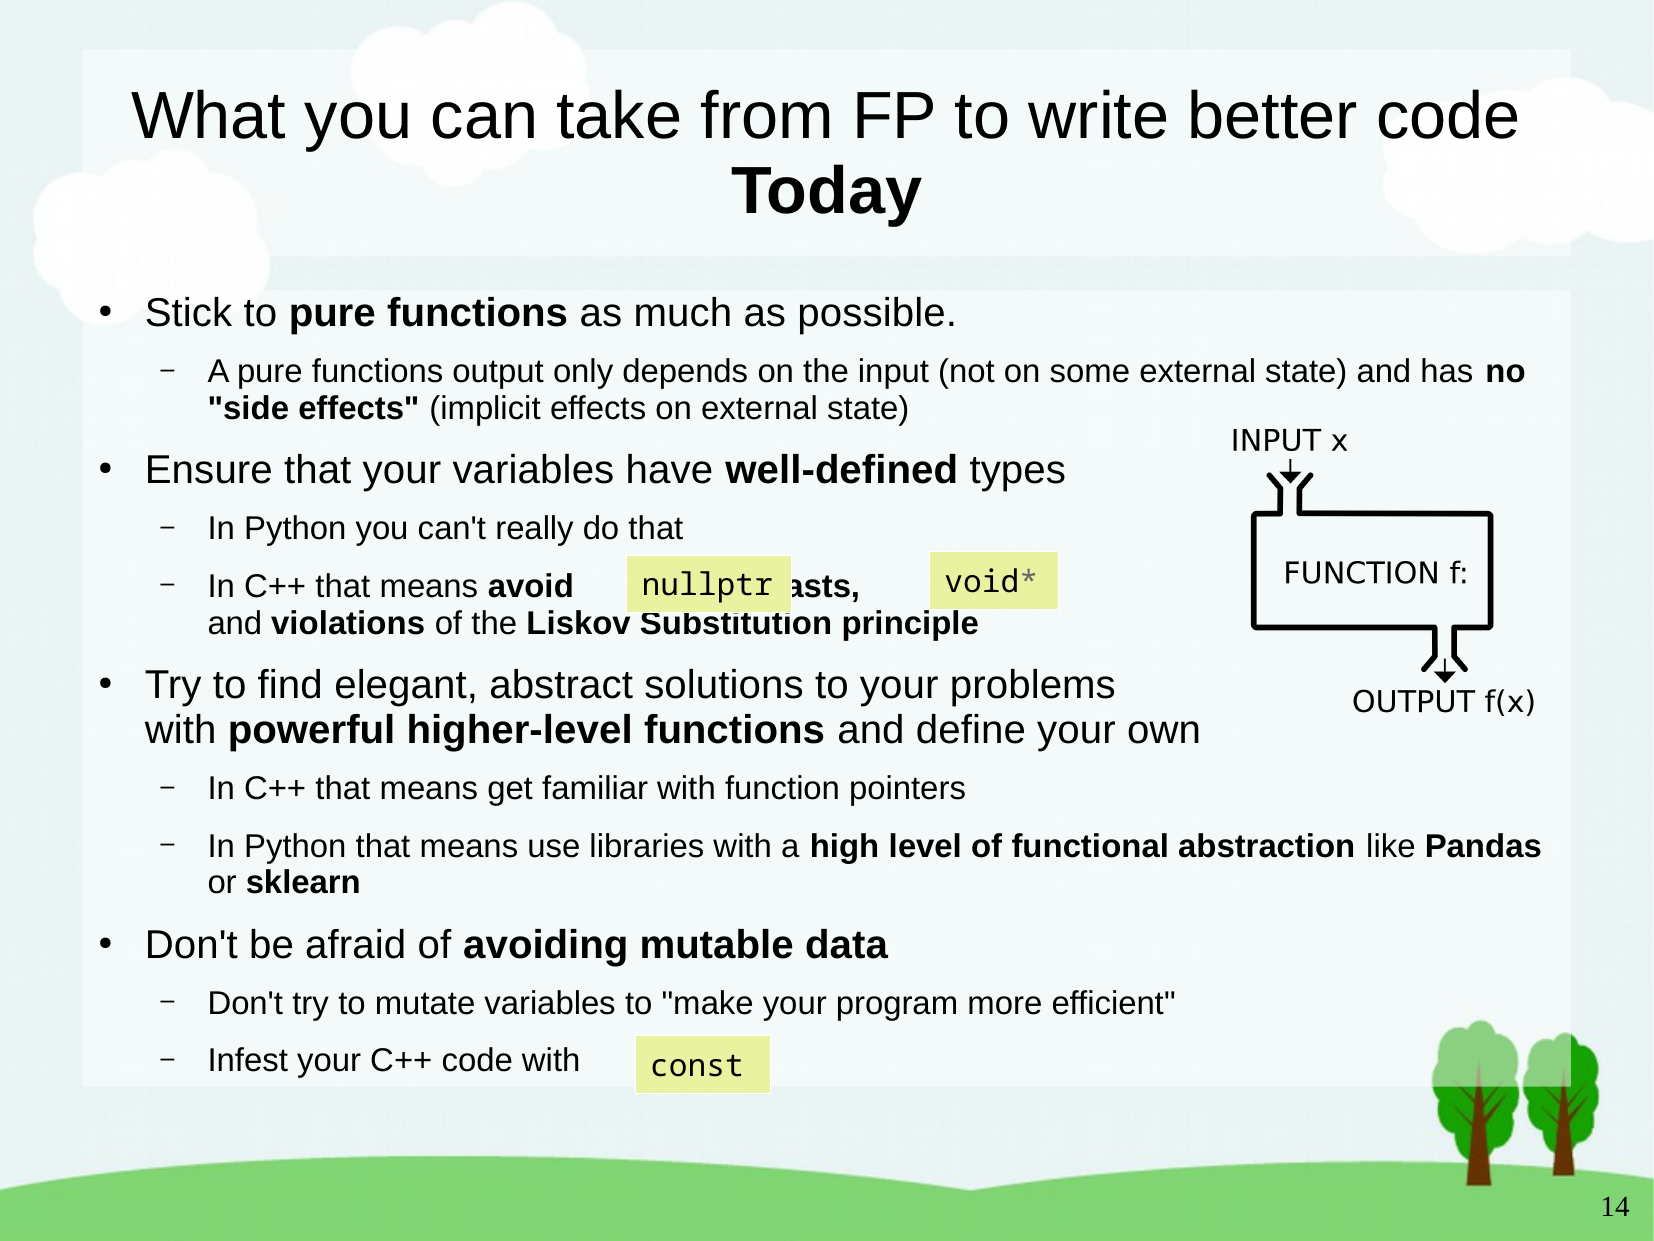

# What you can take from FP to write better code Today
Stick to pure functions as much as possible.
A pure functions output only depends on the input (not on some external state) and has no "side effects" (implicit effects on external state)
Ensure that your variables have well-defined types
In Python you can't really do that
In C++ that means avoid , casts,
and violations of the Liskov Substitution principle
Try to find elegant, abstract solutions to your problems
with powerful higher-level functions and define your own
In C++ that means get familiar with function pointers
In Python that means use libraries with a high level of functional abstraction like Pandas or sklearn
Don't be afraid of avoiding mutable data
Don't try to mutate variables to "make your program more efficient"
Infest your C++ code with
void*
nullptr
const
14